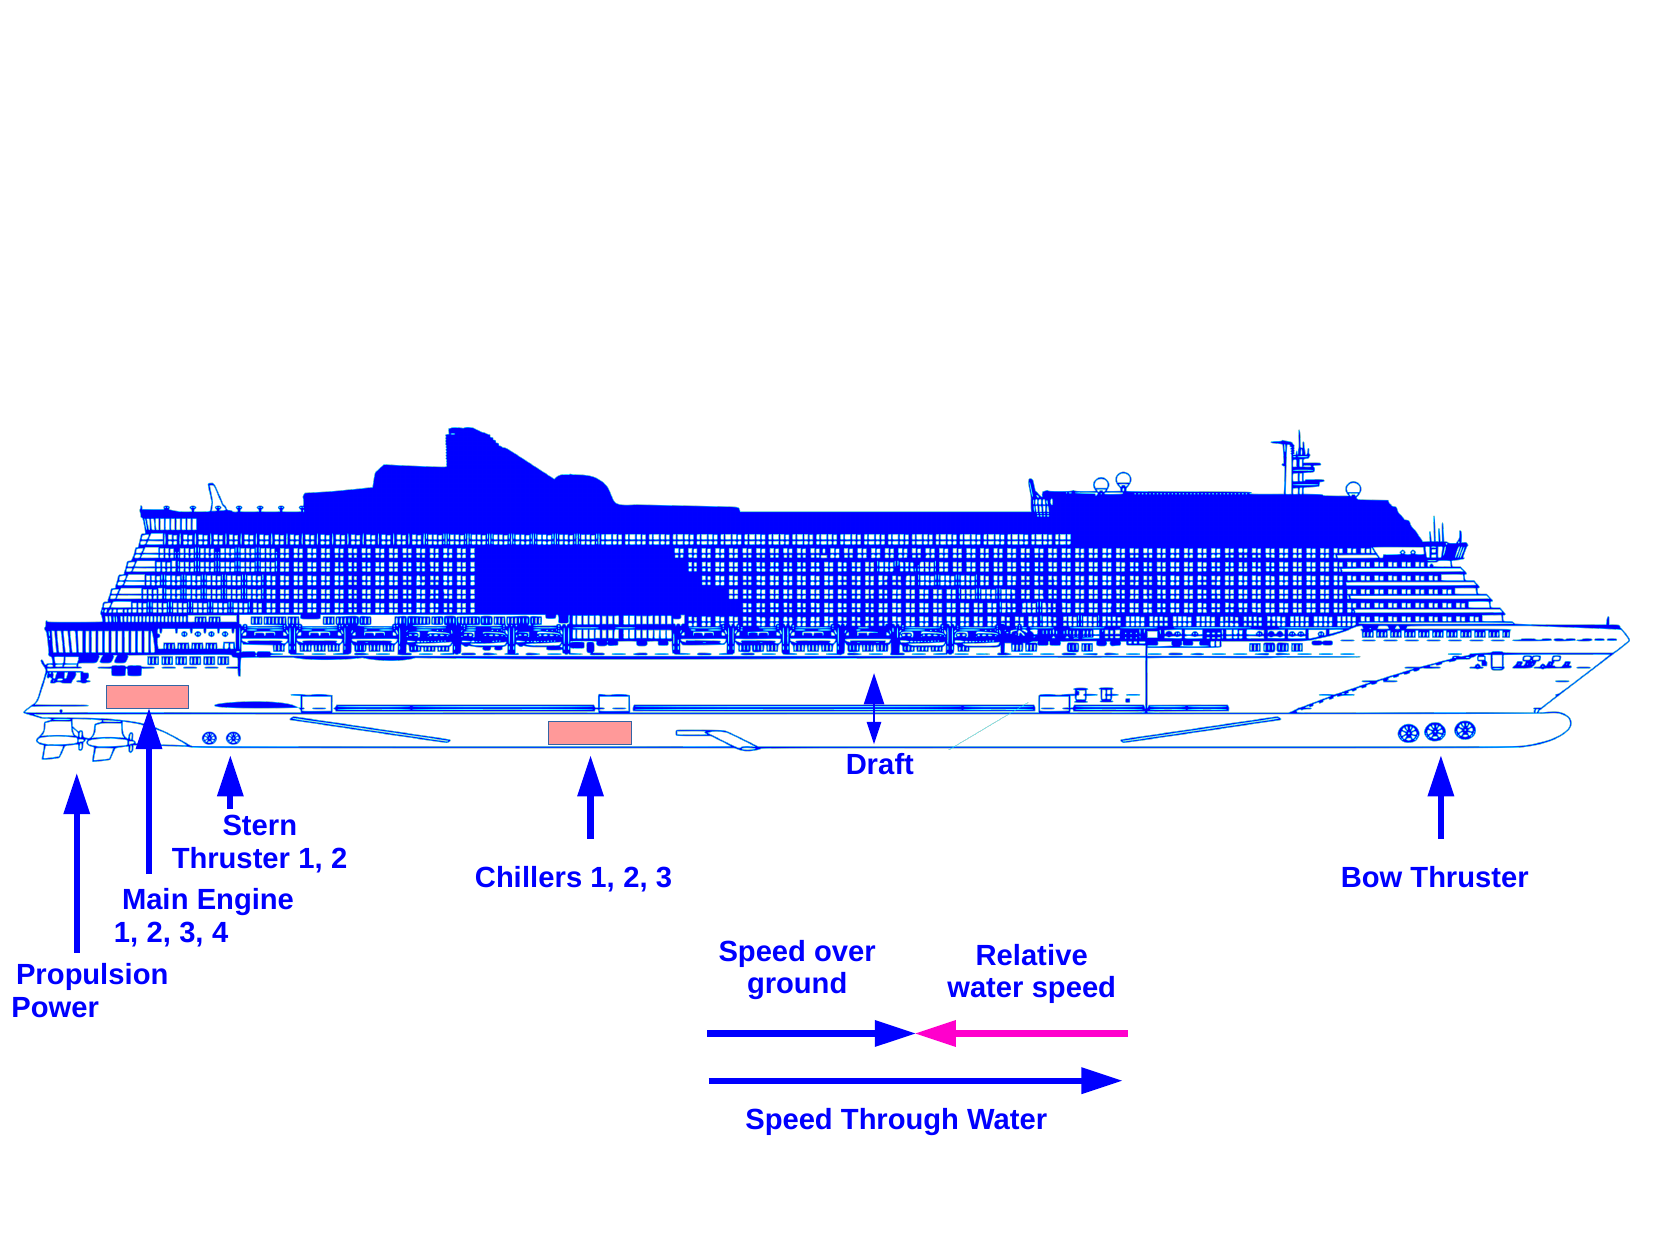

Draft
Stern
Thruster 1, 2
Chillers 1, 2, 3
Bow Thruster
	Main Engine
1, 2, 3, 4
Speed over
ground
Relative
water speed
	Propulsion
Power
Speed Through Water